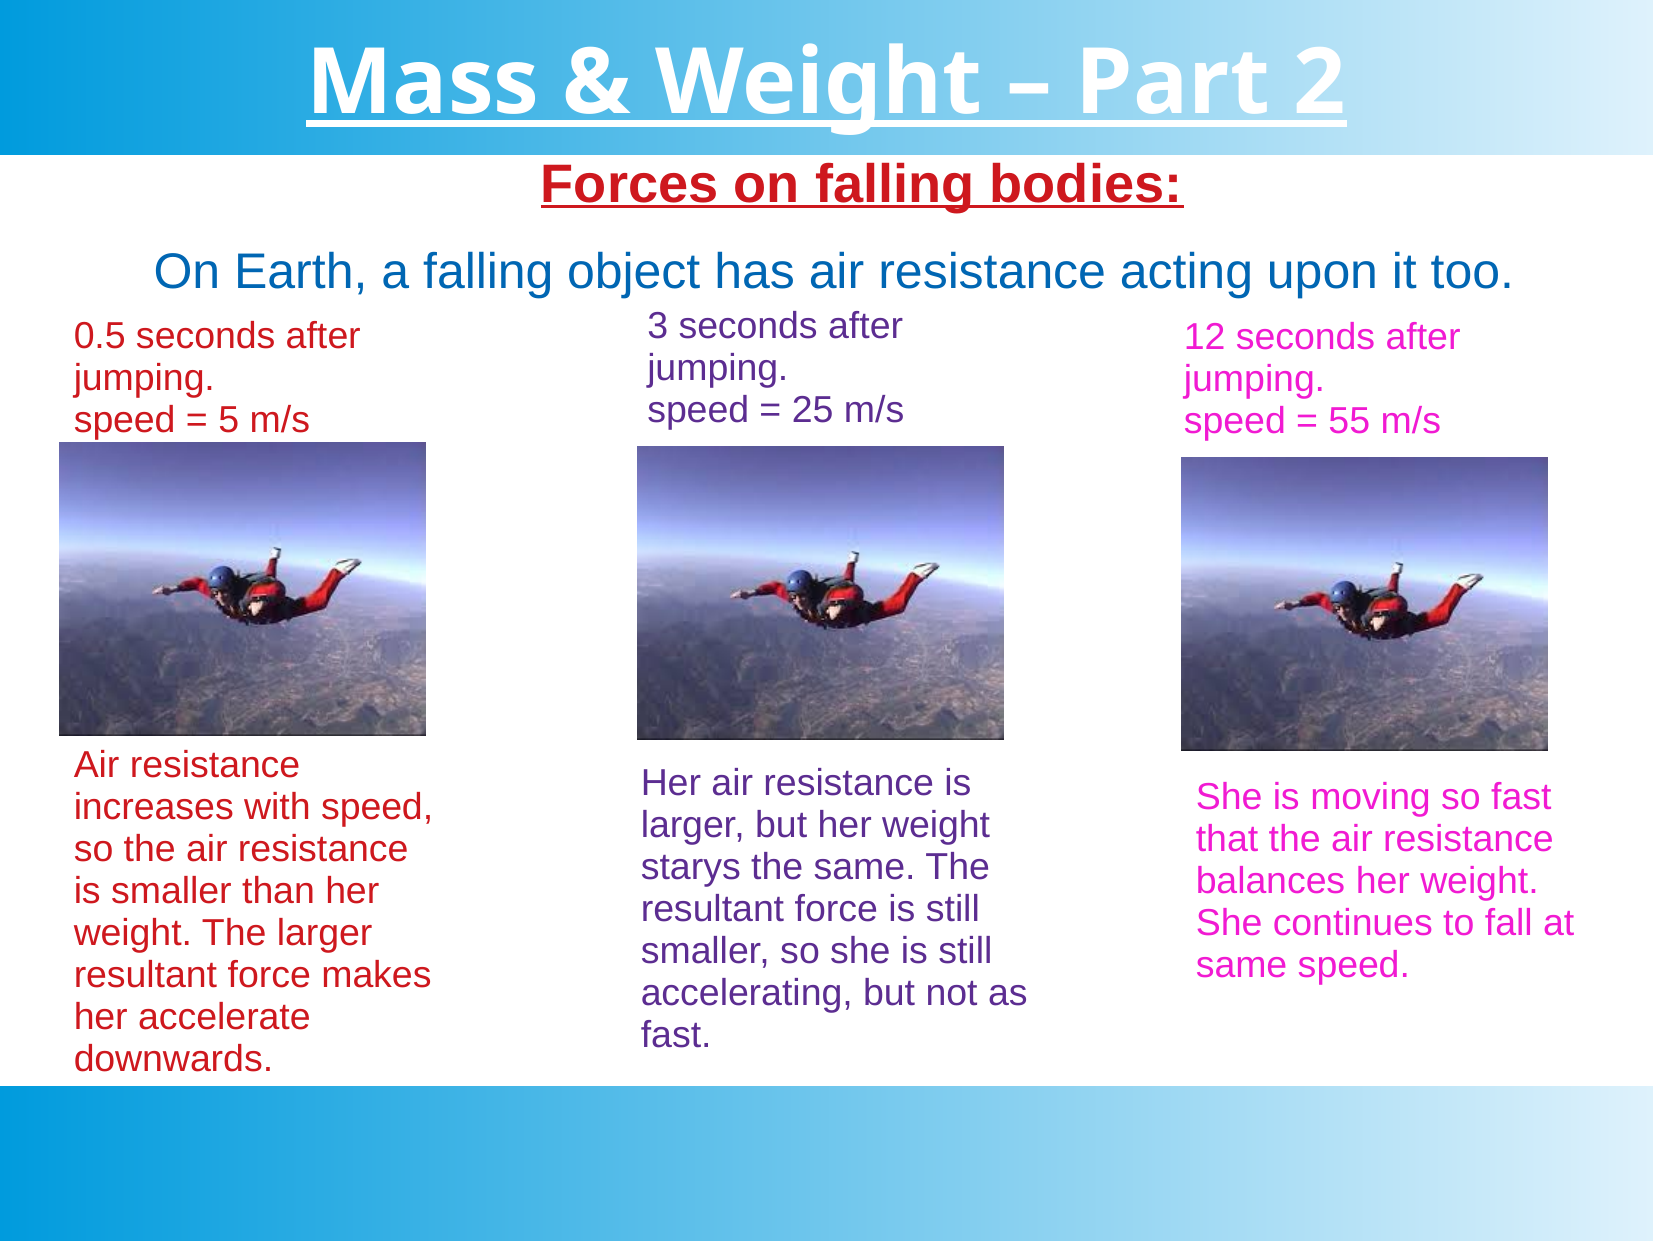

# Mass & Weight – Part 2
Forces on falling bodies:
On Earth, a falling object has air resistance acting upon it too.
3 seconds after jumping.
speed = 25 m/s
0.5 seconds after jumping.
speed = 5 m/s
12 seconds after jumping.
speed = 55 m/s
Air resistance increases with speed, so the air resistance is smaller than her weight. The larger resultant force makes her accelerate downwards.
Her air resistance is larger, but her weight starys the same. The resultant force is still smaller, so she is still accelerating, but not as fast.
She is moving so fast that the air resistance balances her weight. She continues to fall at same speed.